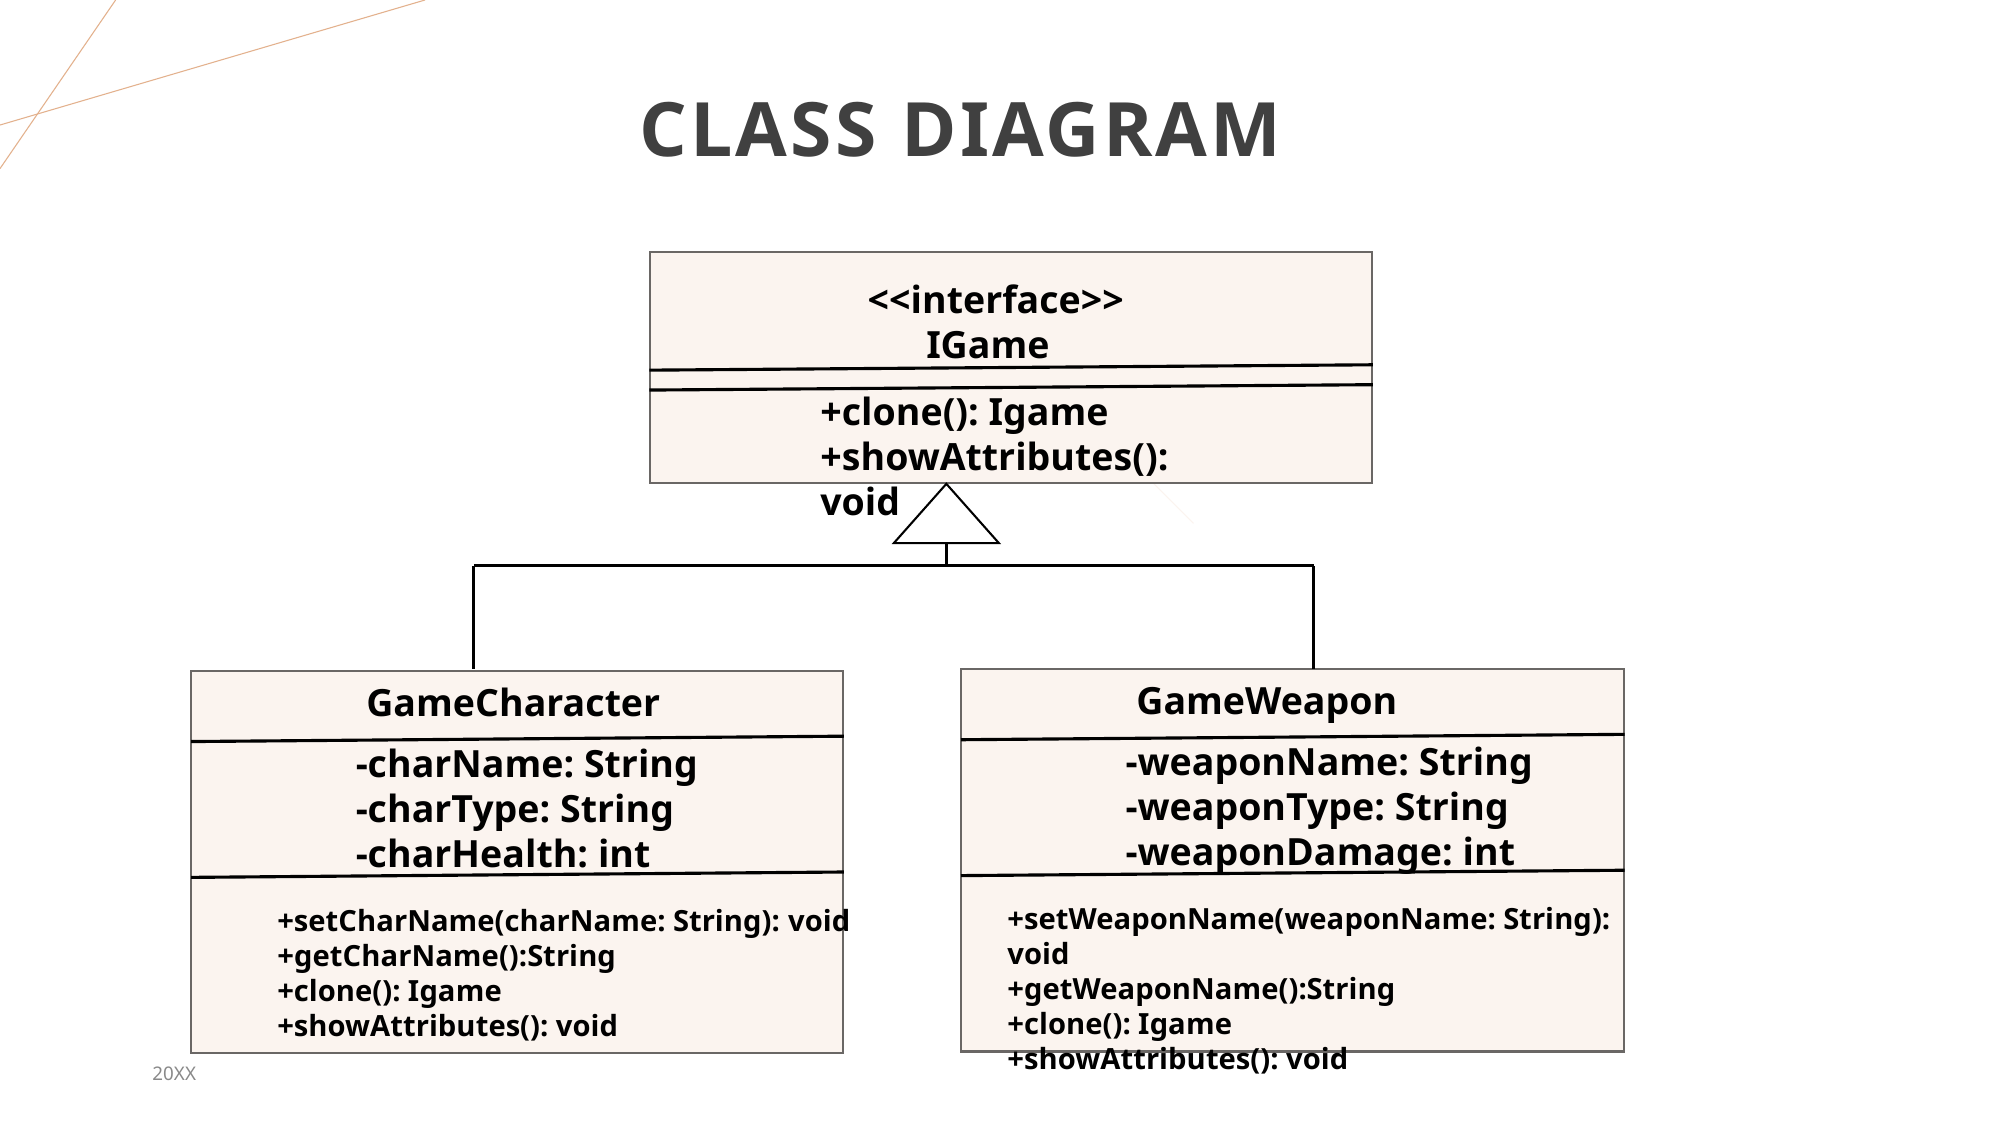

# CLASS DIAGRAM
 <<interface>>
 IGame
+clone(): Igame
+showAttributes(): void
GameWeapon
GameCharacter
-weaponName: String
-weaponType: String
-weaponDamage: int
-charName: String
-charType: String
-charHealth: int
+setWeaponName(weaponName: String): void
+getWeaponName():String
+clone(): Igame
+showAttributes(): void
+setCharName(charName: String): void
+getCharName():String
+clone(): Igame
+showAttributes(): void
20XX